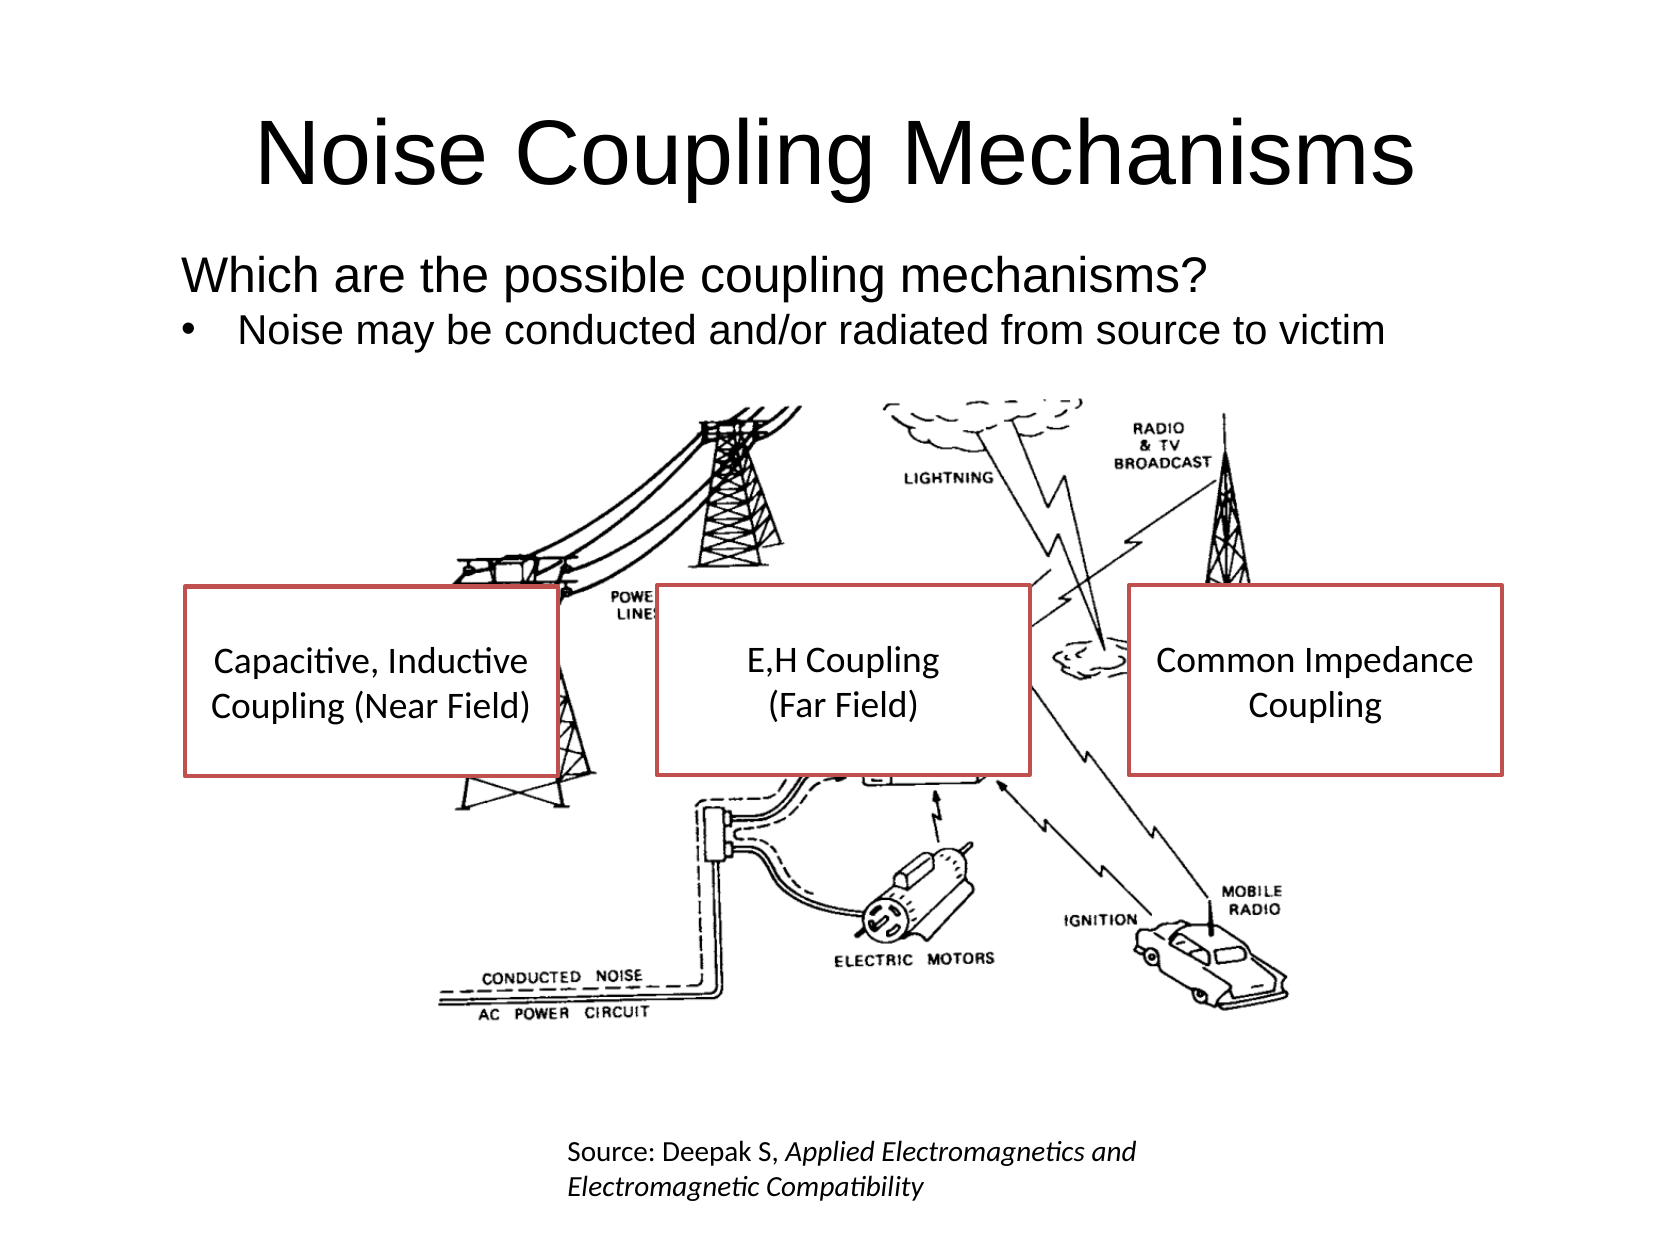

# Noise Coupling Mechanisms
Which are the possible coupling mechanisms?
Noise may be conducted and/or radiated from source to victim
E,H Coupling
(Far Field)
Common Impedance Coupling
Capacitive, Inductive Coupling (Near Field)
Source: Deepak S, Applied Electromagnetics and Electromagnetic Compatibility